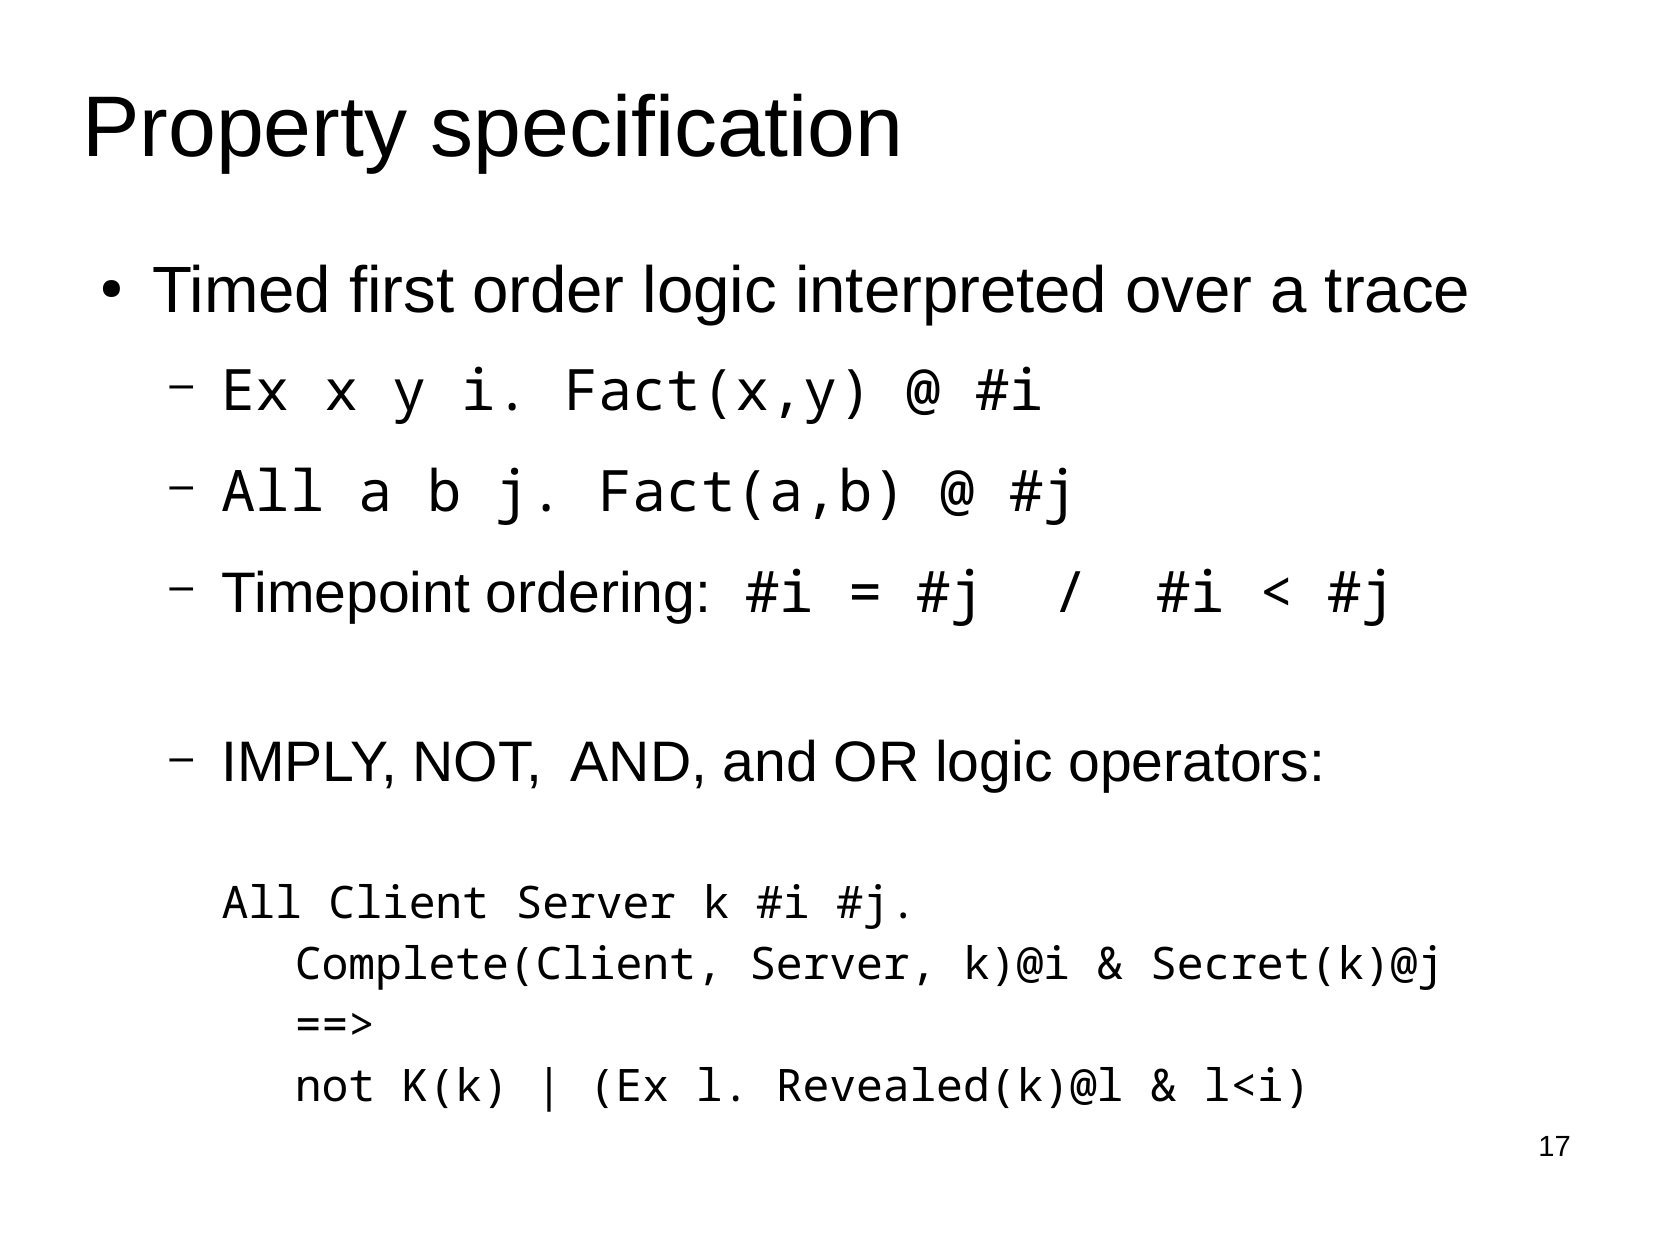

# Property specification
Timed first order logic interpreted over a trace
Ex x y i. Fact(x,y) @ #i
All a b j. Fact(a,b) @ #j
Timepoint ordering: #i = #j / #i < #j
IMPLY, NOT, AND, and OR logic operators:
All Client Server k #i #j.
	Complete(Client, Server, k)@i & Secret(k)@j
	==>
	not K(k) | (Ex l. Revealed(k)@l & l<i)
17